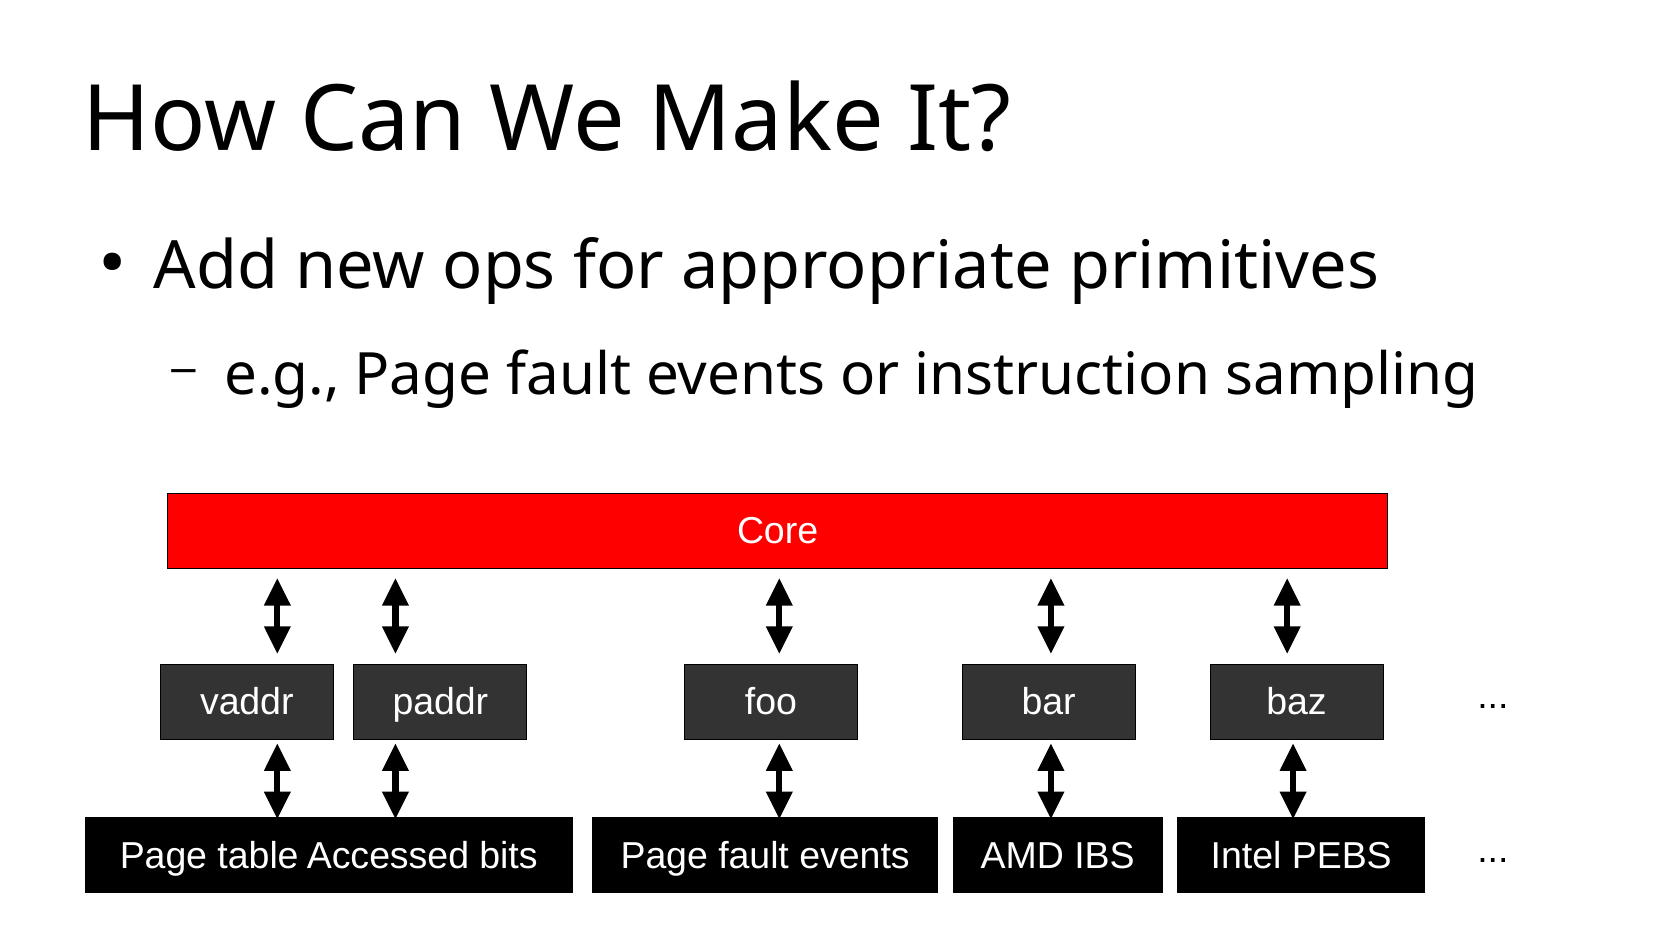

# How Can We Make It?
Add new ops for appropriate primitives
e.g., Page fault events or instruction sampling
Core
vaddr
paddr
foo
bar
baz
...
Page table Accessed bits
Page fault events
AMD IBS
Intel PEBS
...